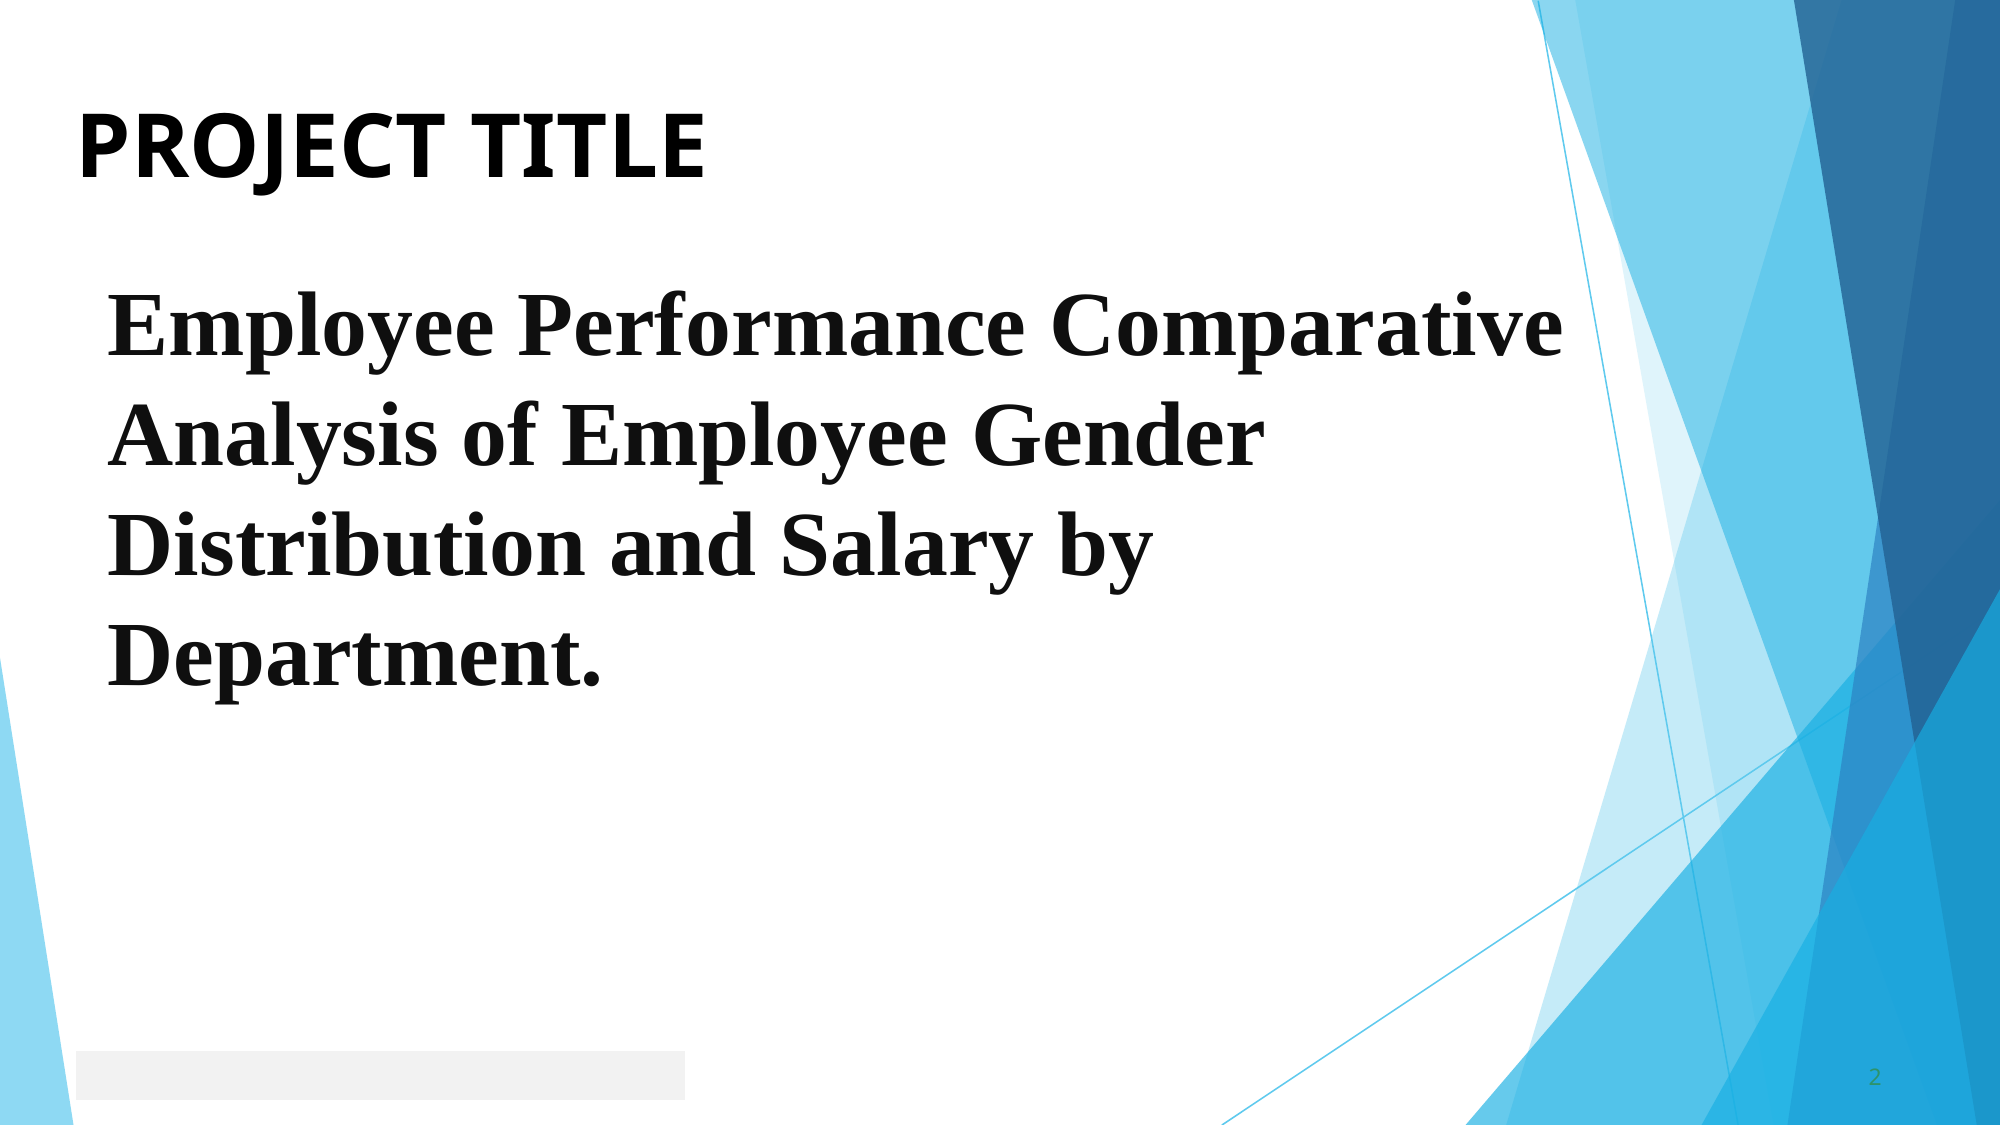

# PROJECT TITLE
Employee Performance Comparative Analysis of Employee Gender Distribution and Salary by Department.